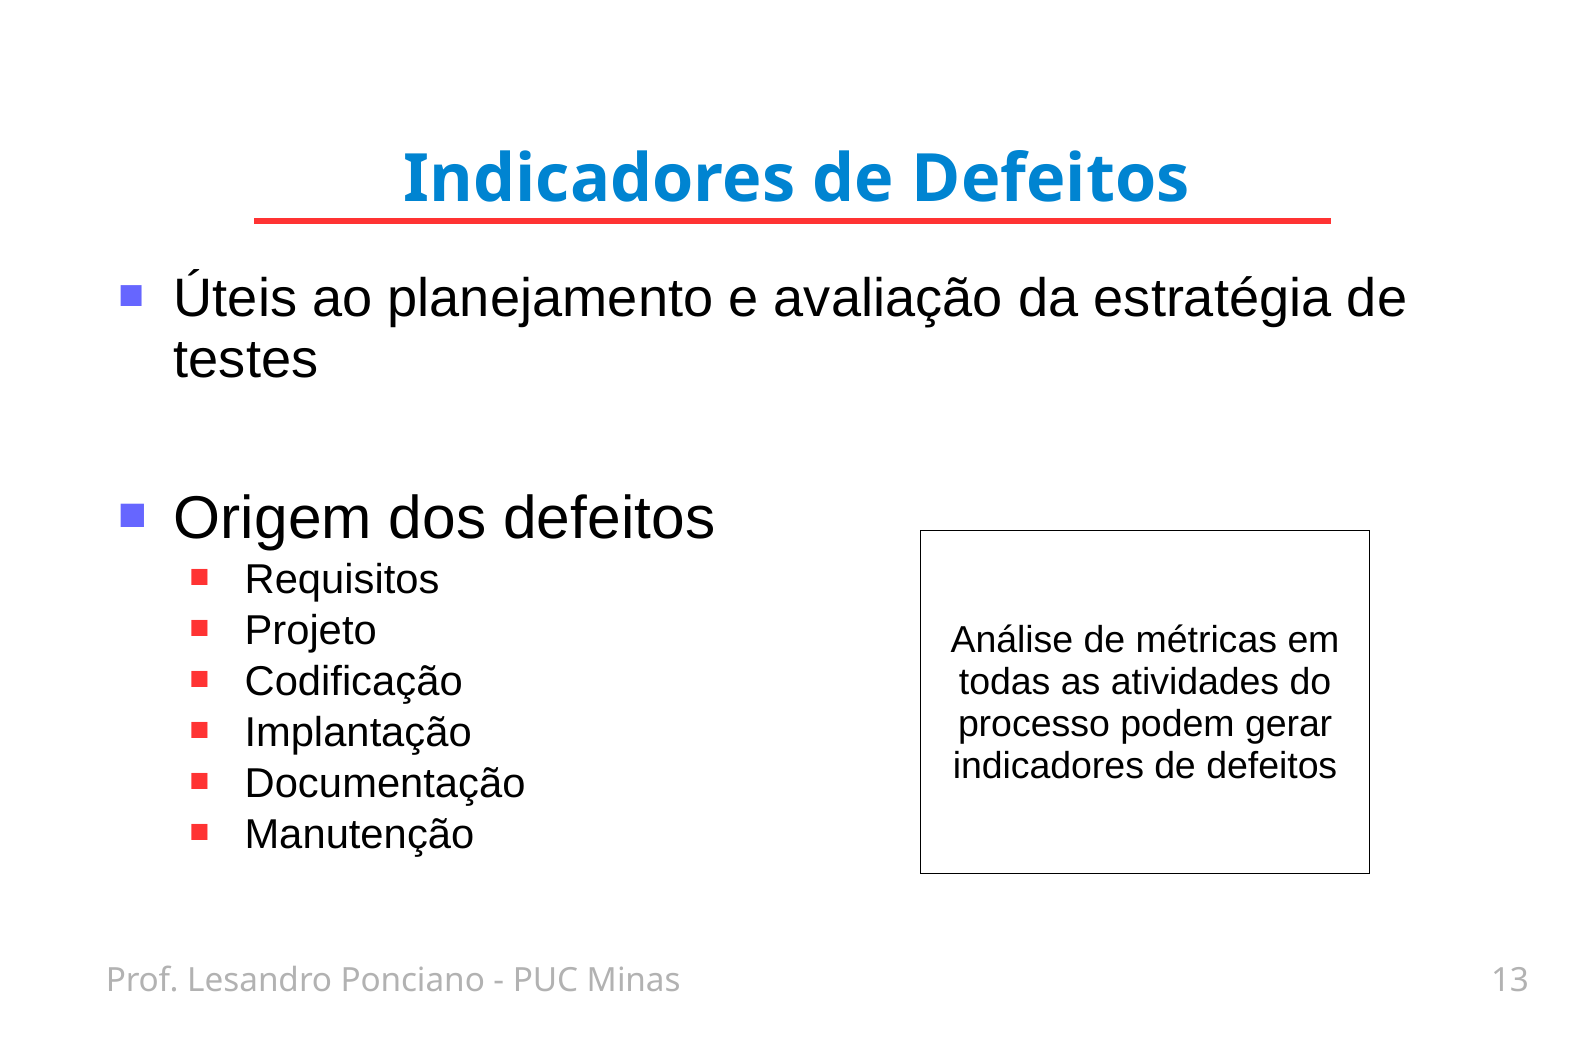

# Indicadores de Defeitos
Úteis ao planejamento e avaliação da estratégia de testes
Origem dos defeitos
Requisitos
Projeto
Codificação
Implantação
Documentação
Manutenção
Análise de métricas em todas as atividades do processo podem gerar indicadores de defeitos
Prof. Lesandro Ponciano - PUC Minas
13